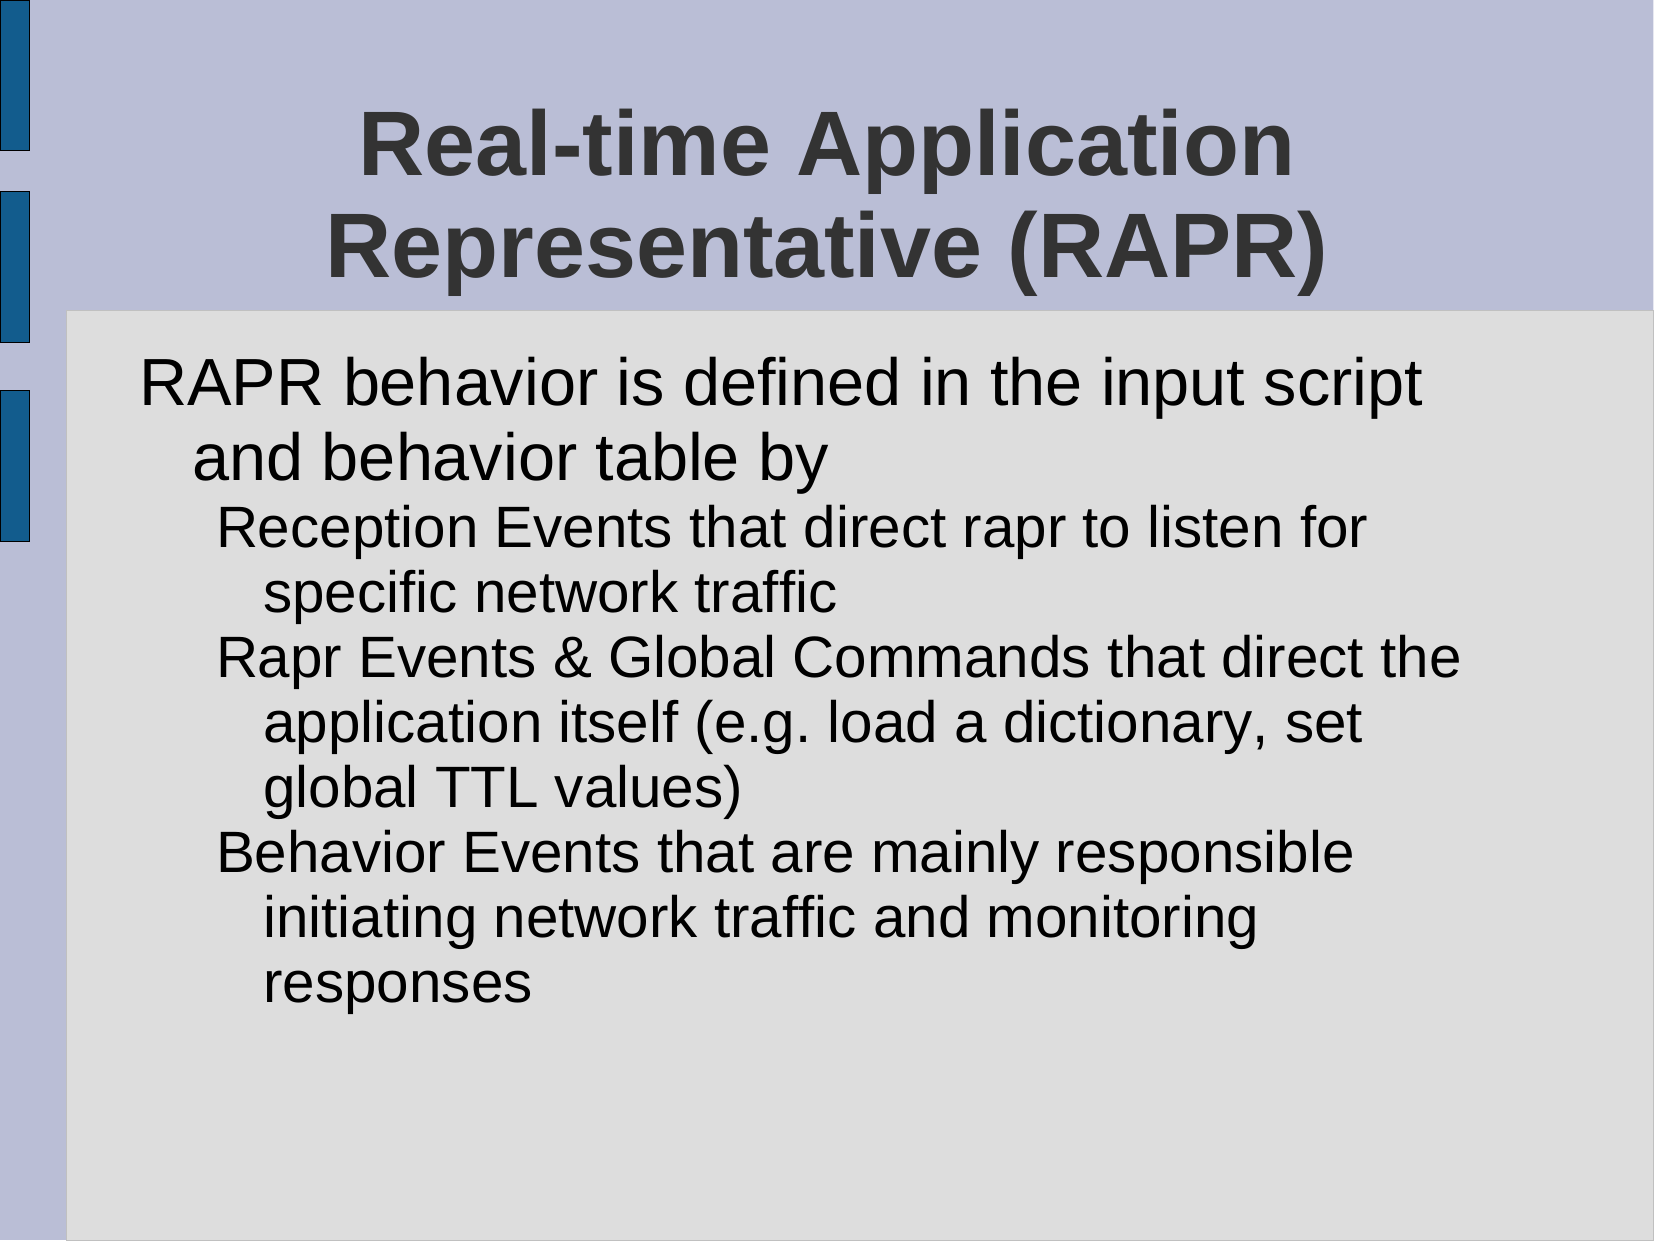

# Real-time Application Representative (RAPR)
RAPR behavior is defined in the input script and behavior table by
Reception Events that direct rapr to listen for specific network traffic
Rapr Events & Global Commands that direct the application itself (e.g. load a dictionary, set global TTL values)
Behavior Events that are mainly responsible initiating network traffic and monitoring responses